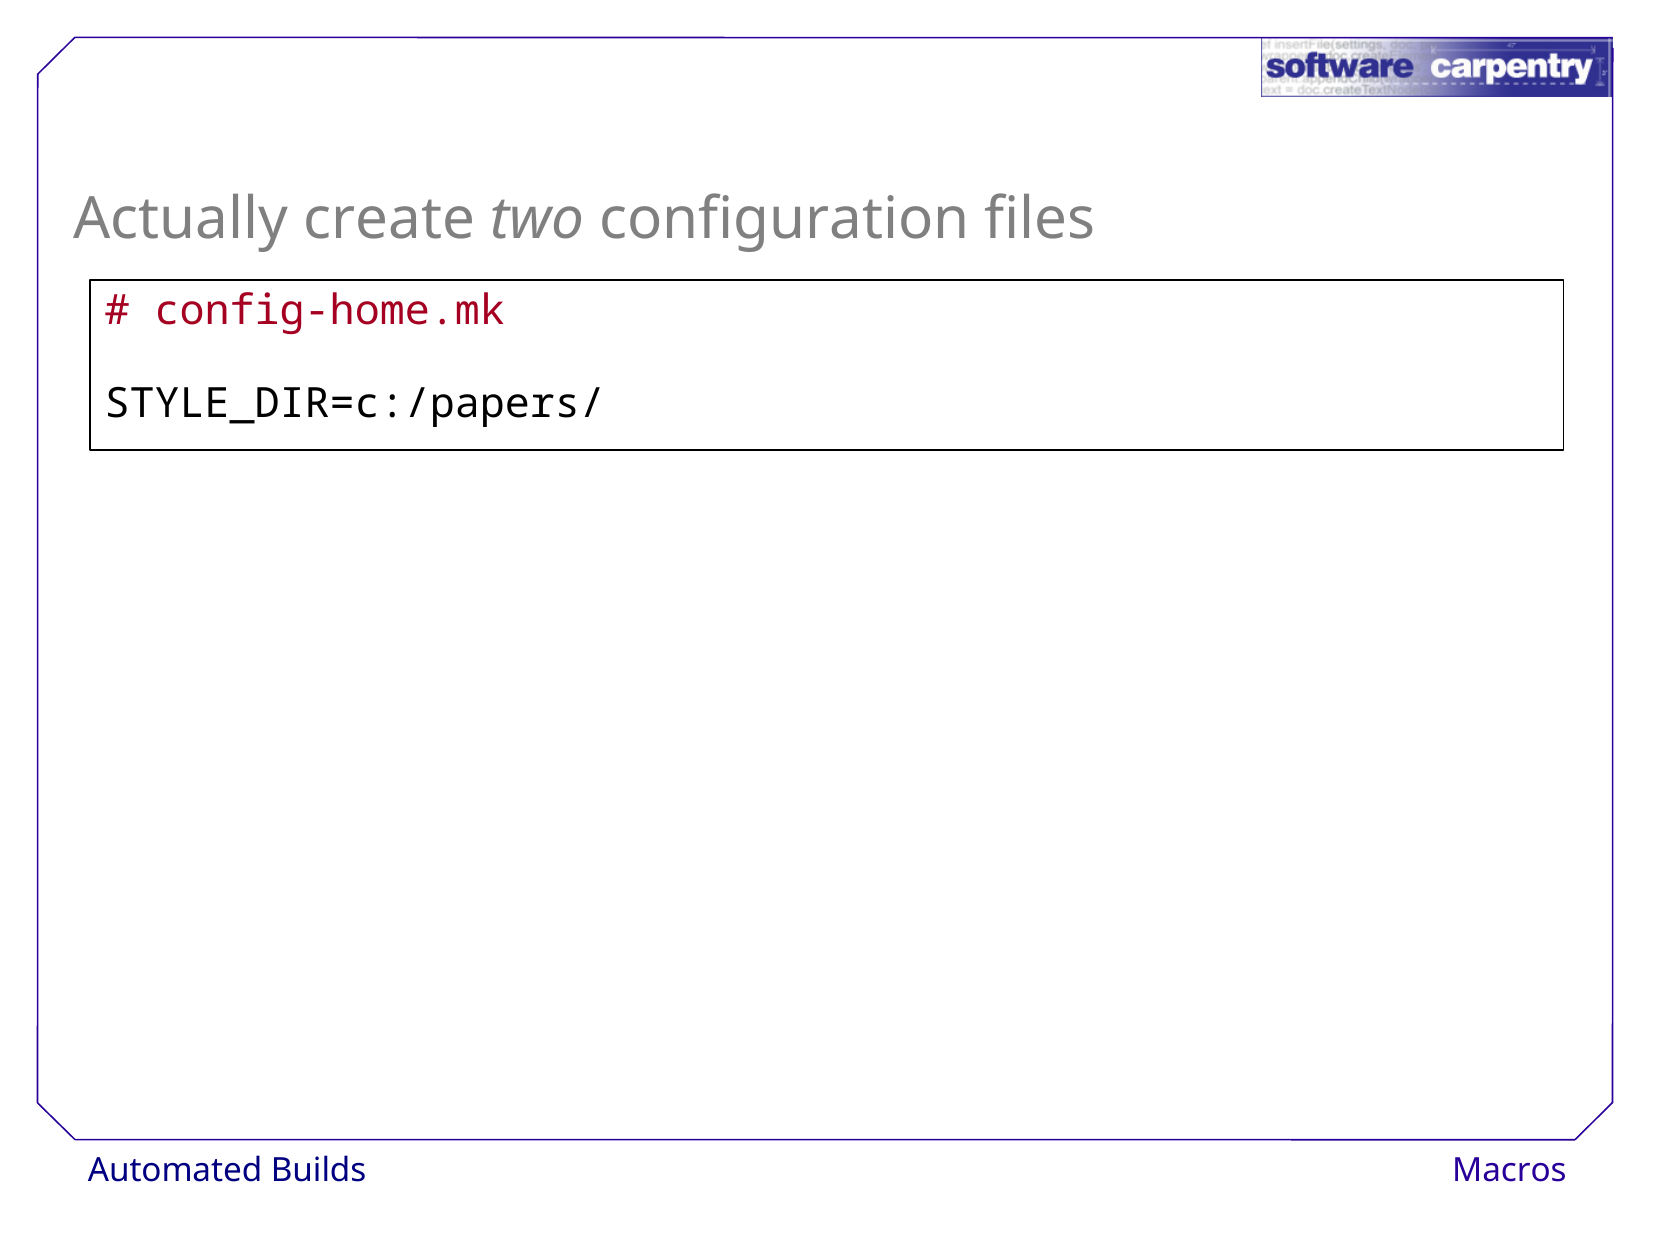

Actually create two configuration files
# config-home.mk
STYLE_DIR=c:/papers/